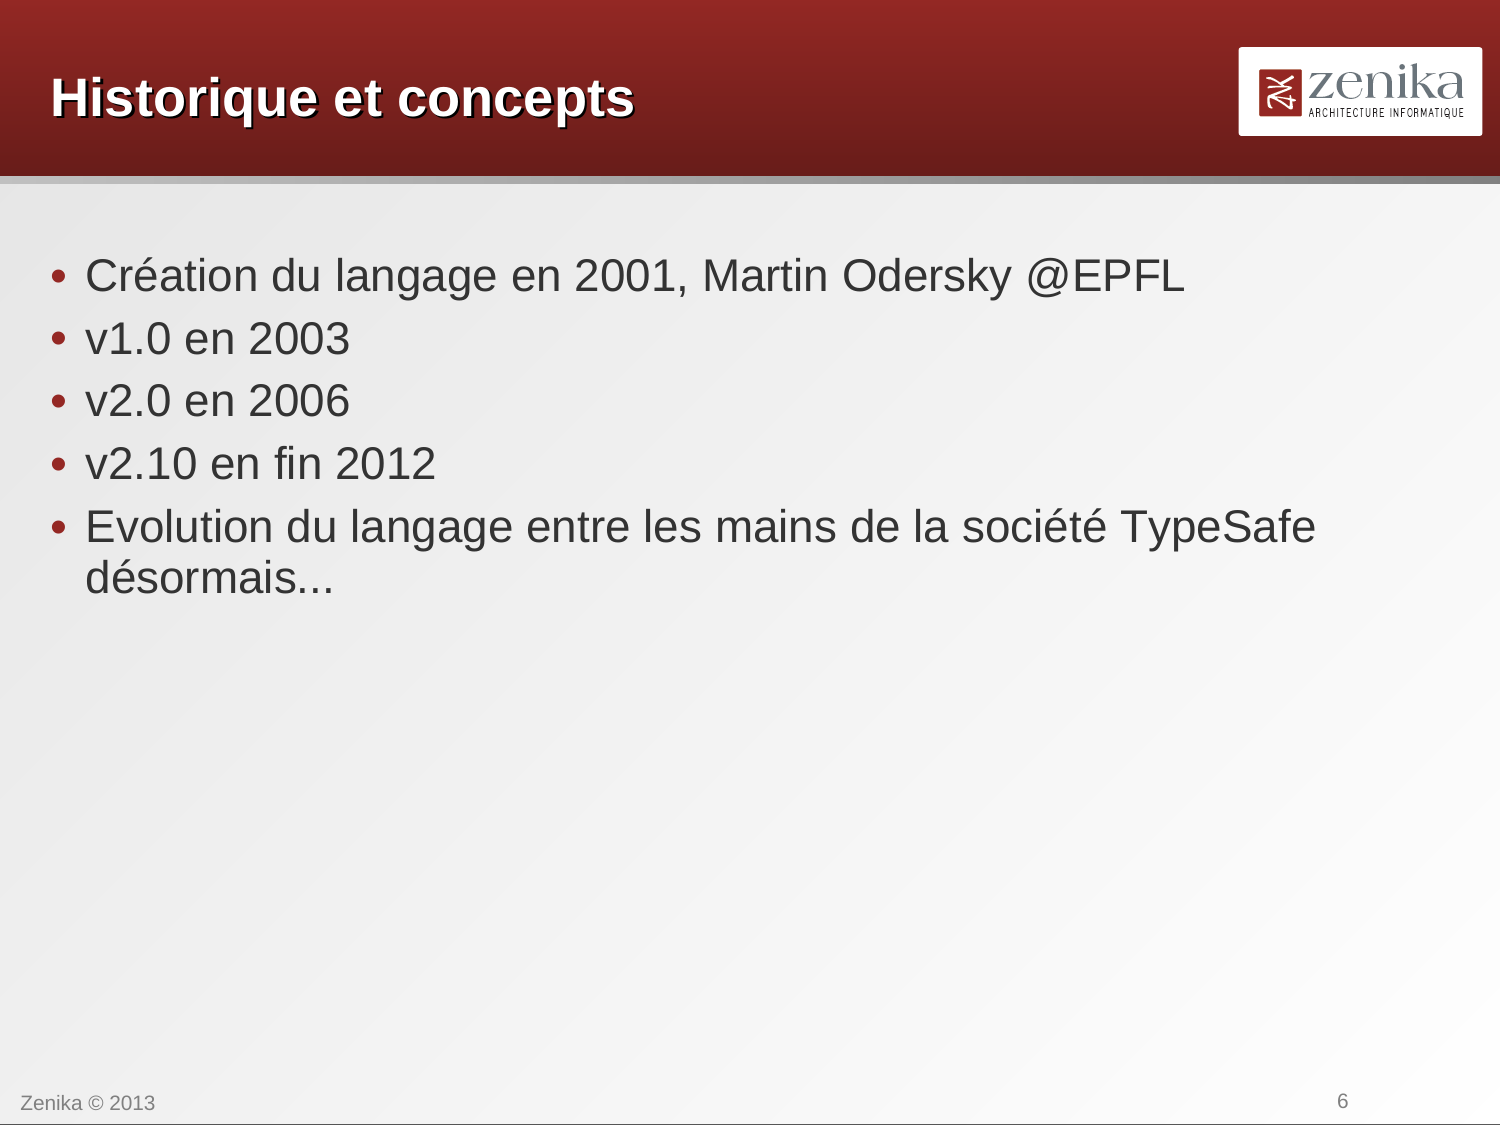

# Historique et concepts
Création du langage en 2001, Martin Odersky @EPFL
v1.0 en 2003
v2.0 en 2006
v2.10 en fin 2012
Evolution du langage entre les mains de la société TypeSafe désormais...